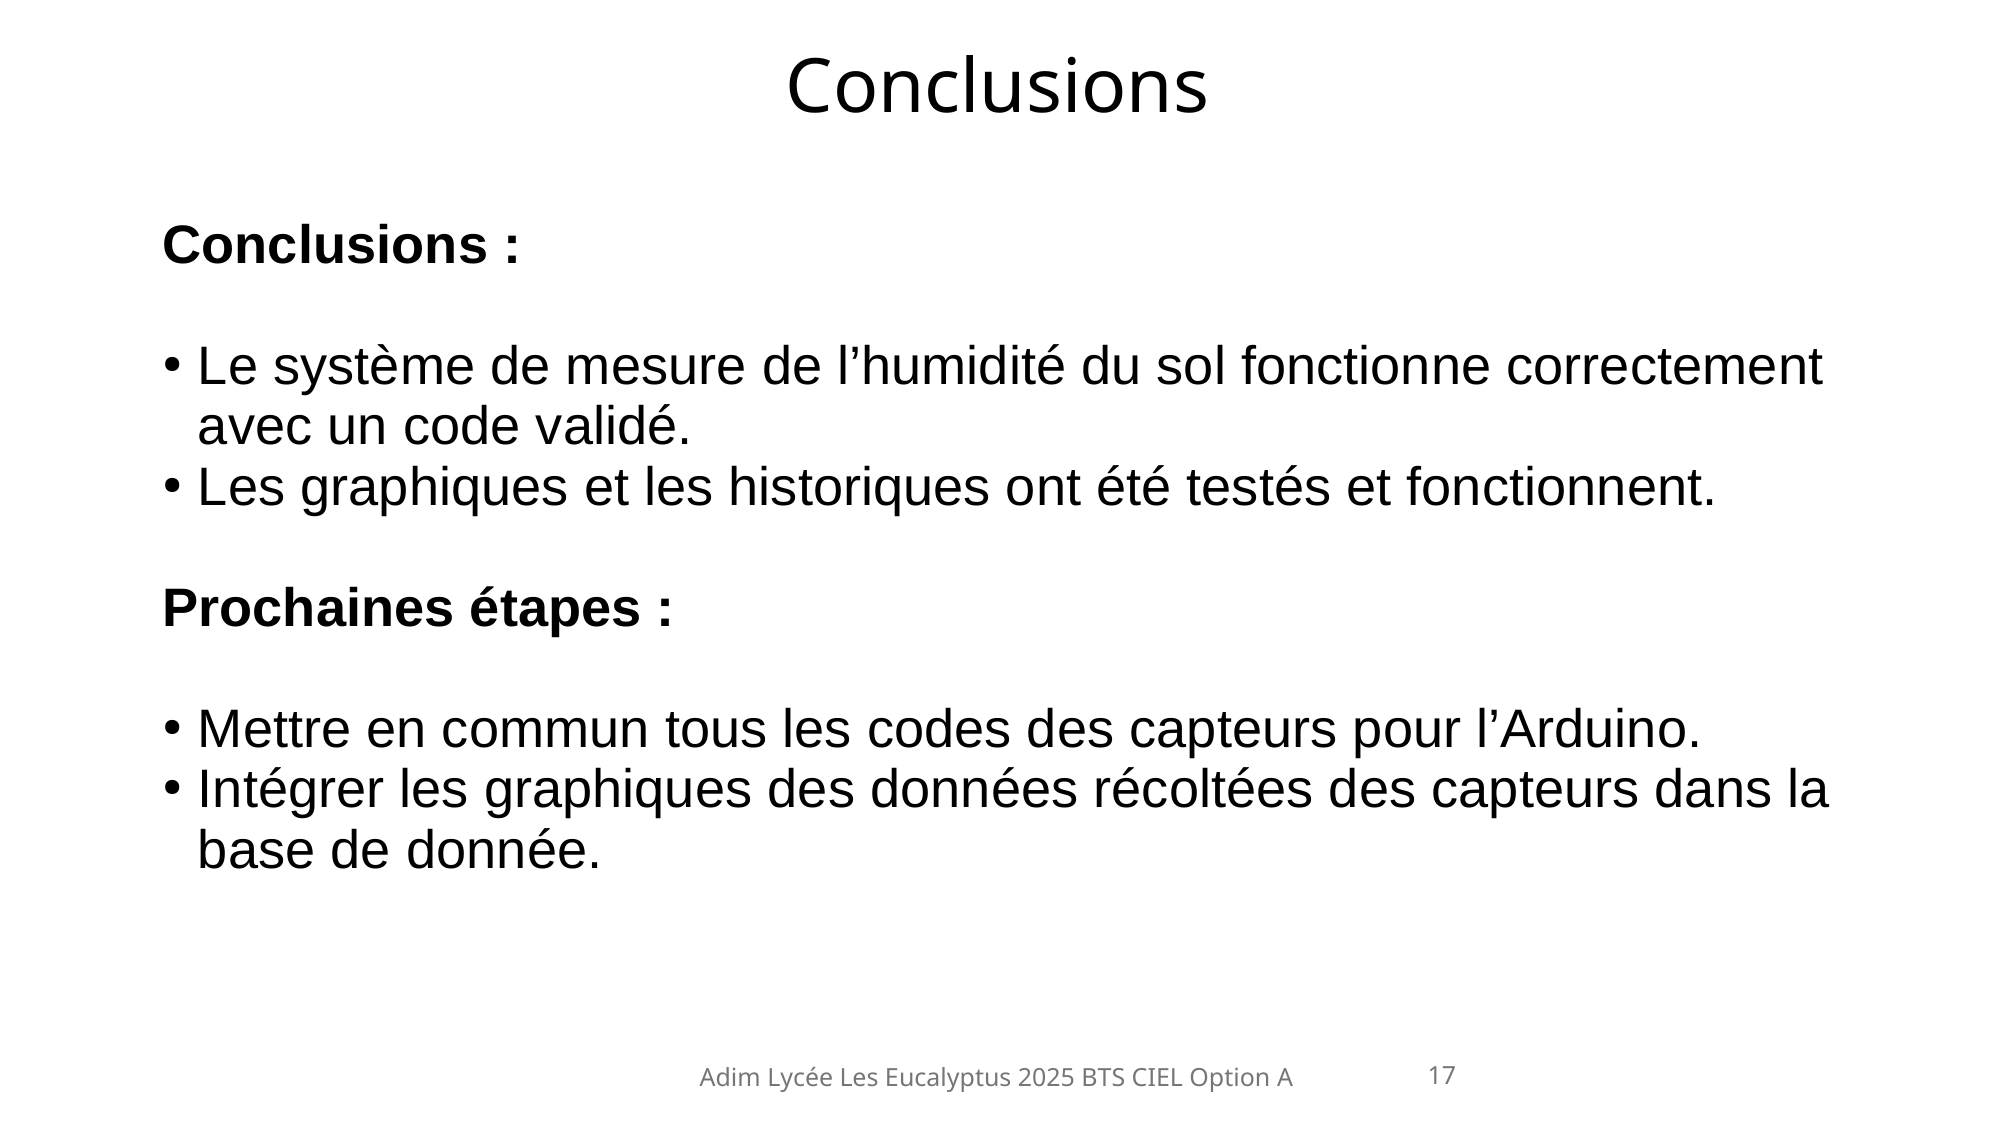

# Conclusions
Conclusions :
Le système de mesure de l’humidité du sol fonctionne correctement avec un code validé.
Les graphiques et les historiques ont été testés et fonctionnent.
Prochaines étapes :
Mettre en commun tous les codes des capteurs pour l’Arduino.
Intégrer les graphiques des données récoltées des capteurs dans la base de donnée.
Adim Lycée Les Eucalyptus 2025 BTS CIEL Option A